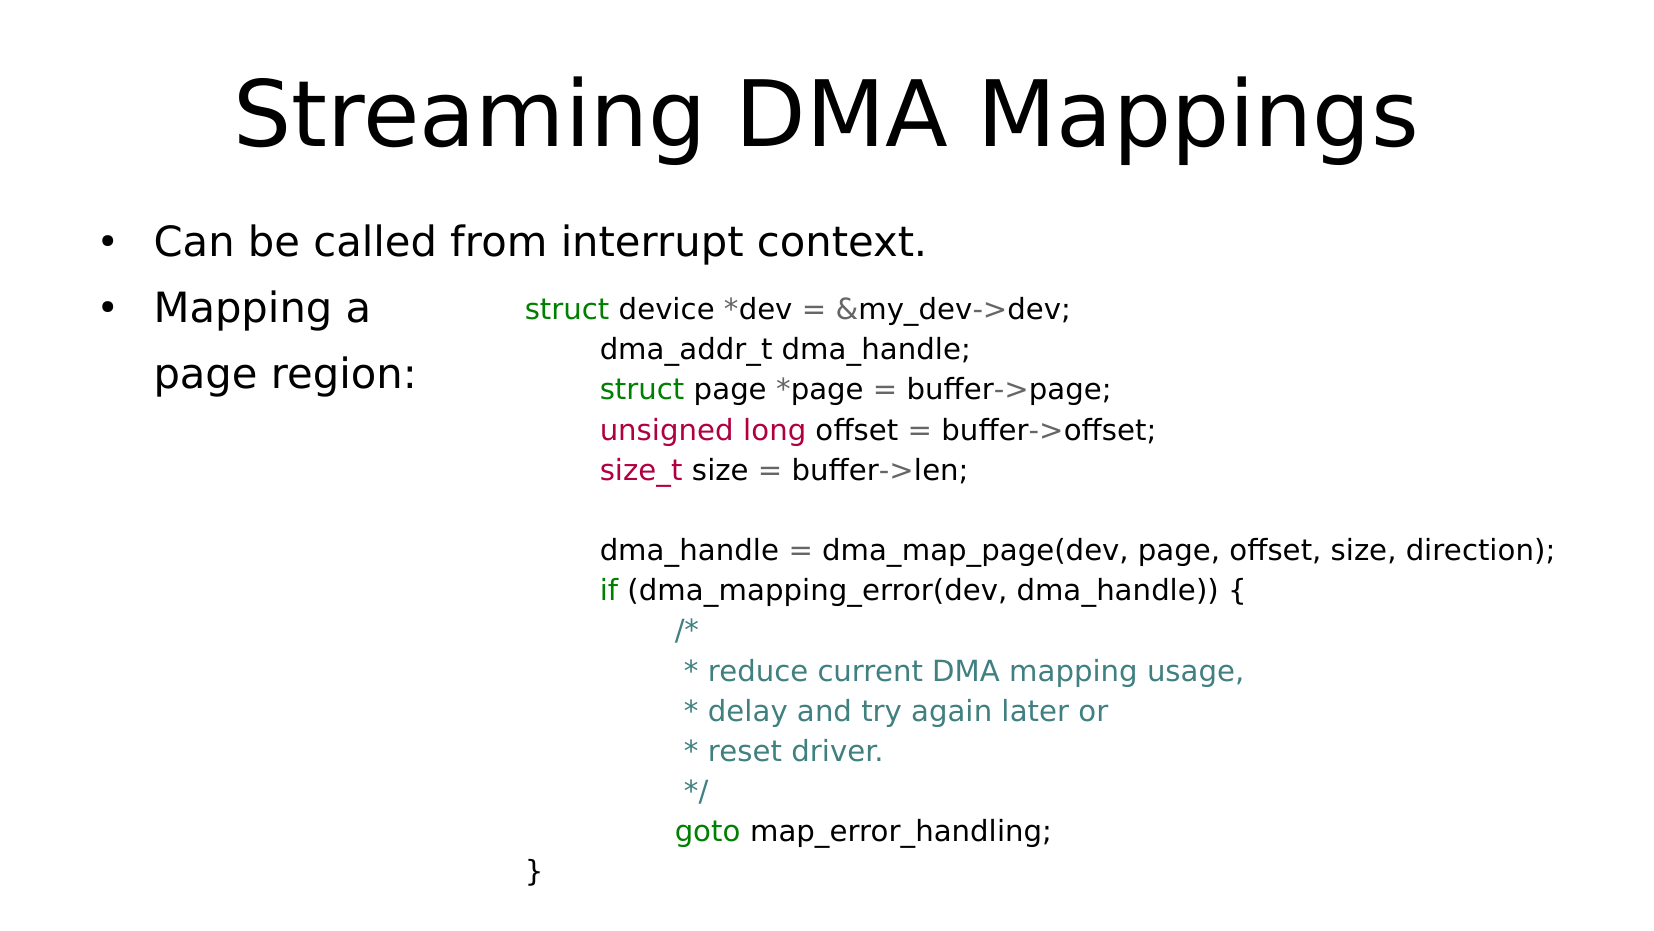

# Streaming DMA Mappings
Can be called from interrupt context.
Mapping a
page region:
struct device *dev = &my_dev->dev;
	dma_addr_t dma_handle;
	struct page *page = buffer->page;
	unsigned long offset = buffer->offset;
	size_t size = buffer->len;
	dma_handle = dma_map_page(dev, page, offset, size, direction);
	if (dma_mapping_error(dev, dma_handle)) {
		/*
		 * reduce current DMA mapping usage,
		 * delay and try again later or
		 * reset driver.
		 */
		goto map_error_handling;
}